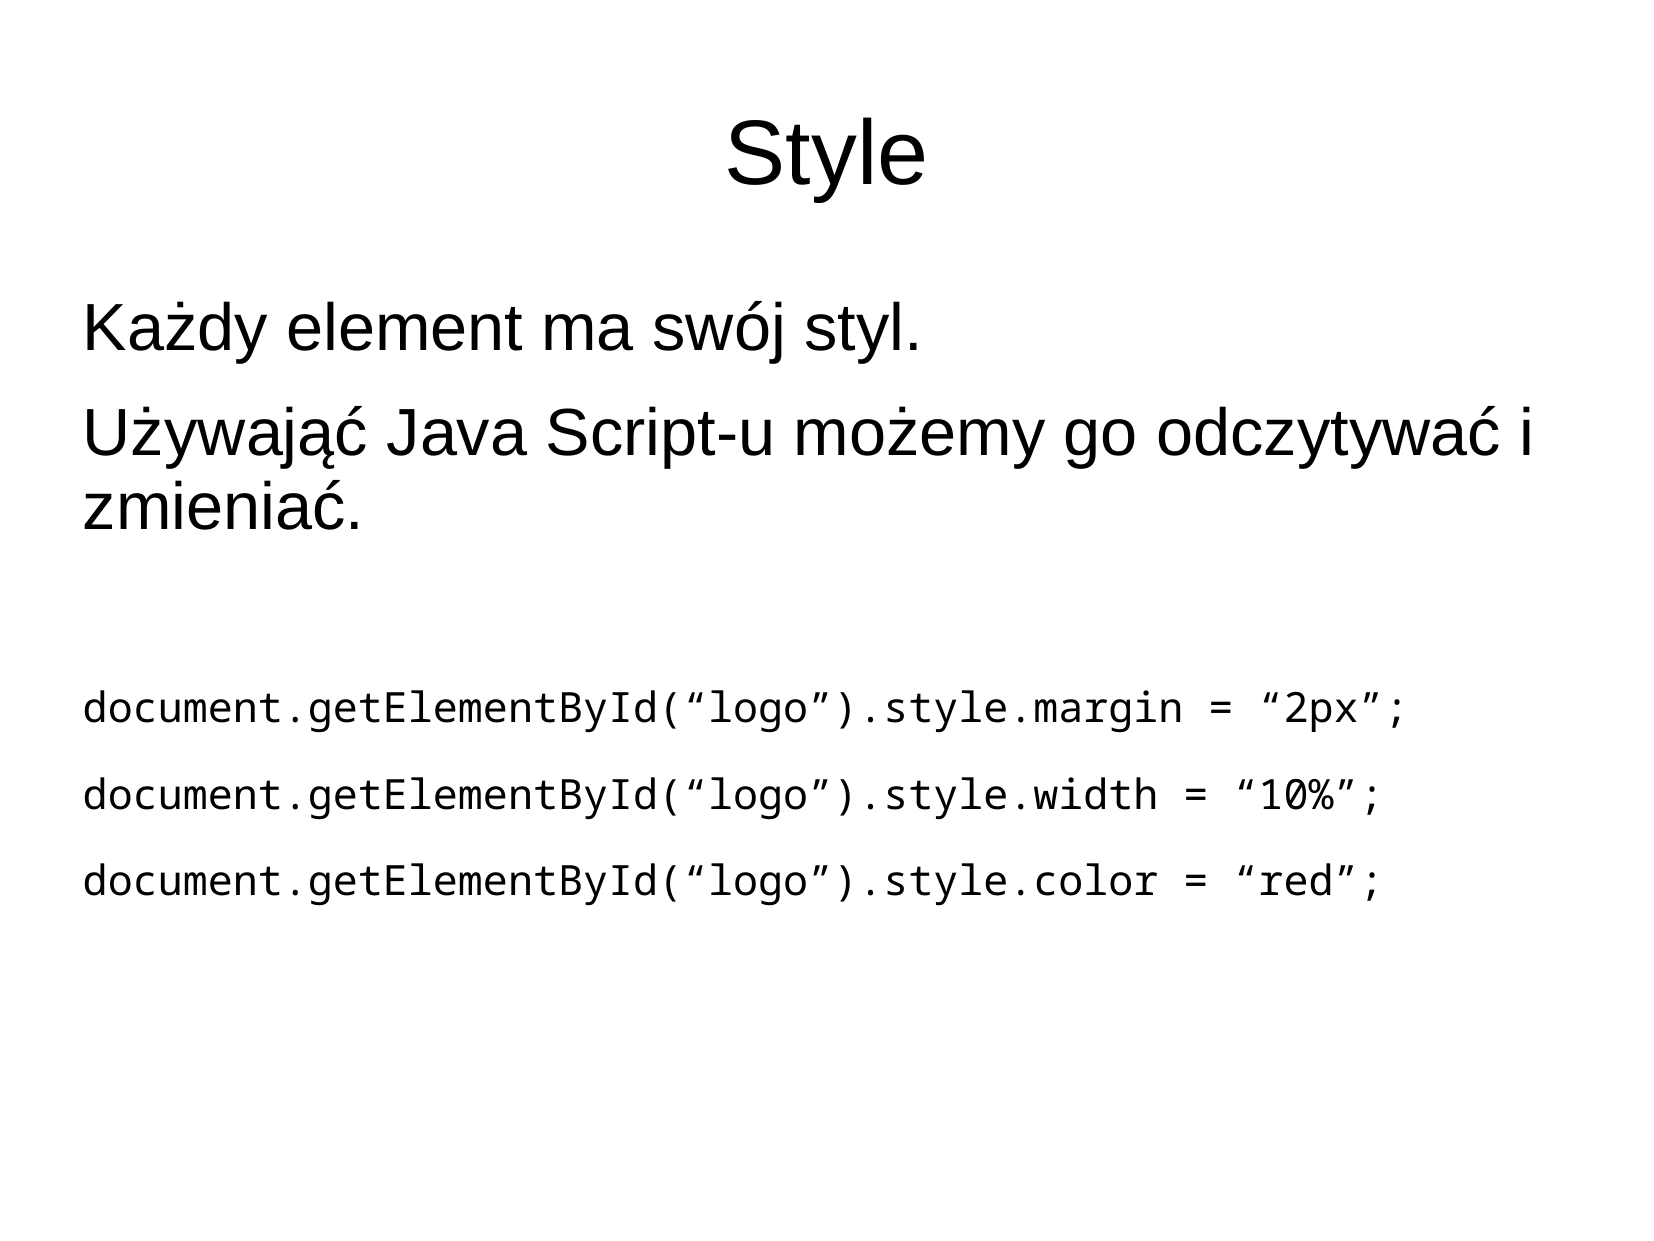

# Style
Każdy element ma swój styl.
Używająć Java Script-u możemy go odczytywać i zmieniać.
document.getElementById(“logo”).style.margin = “2px”;
document.getElementById(“logo”).style.width = “10%”;
document.getElementById(“logo”).style.color = “red”;